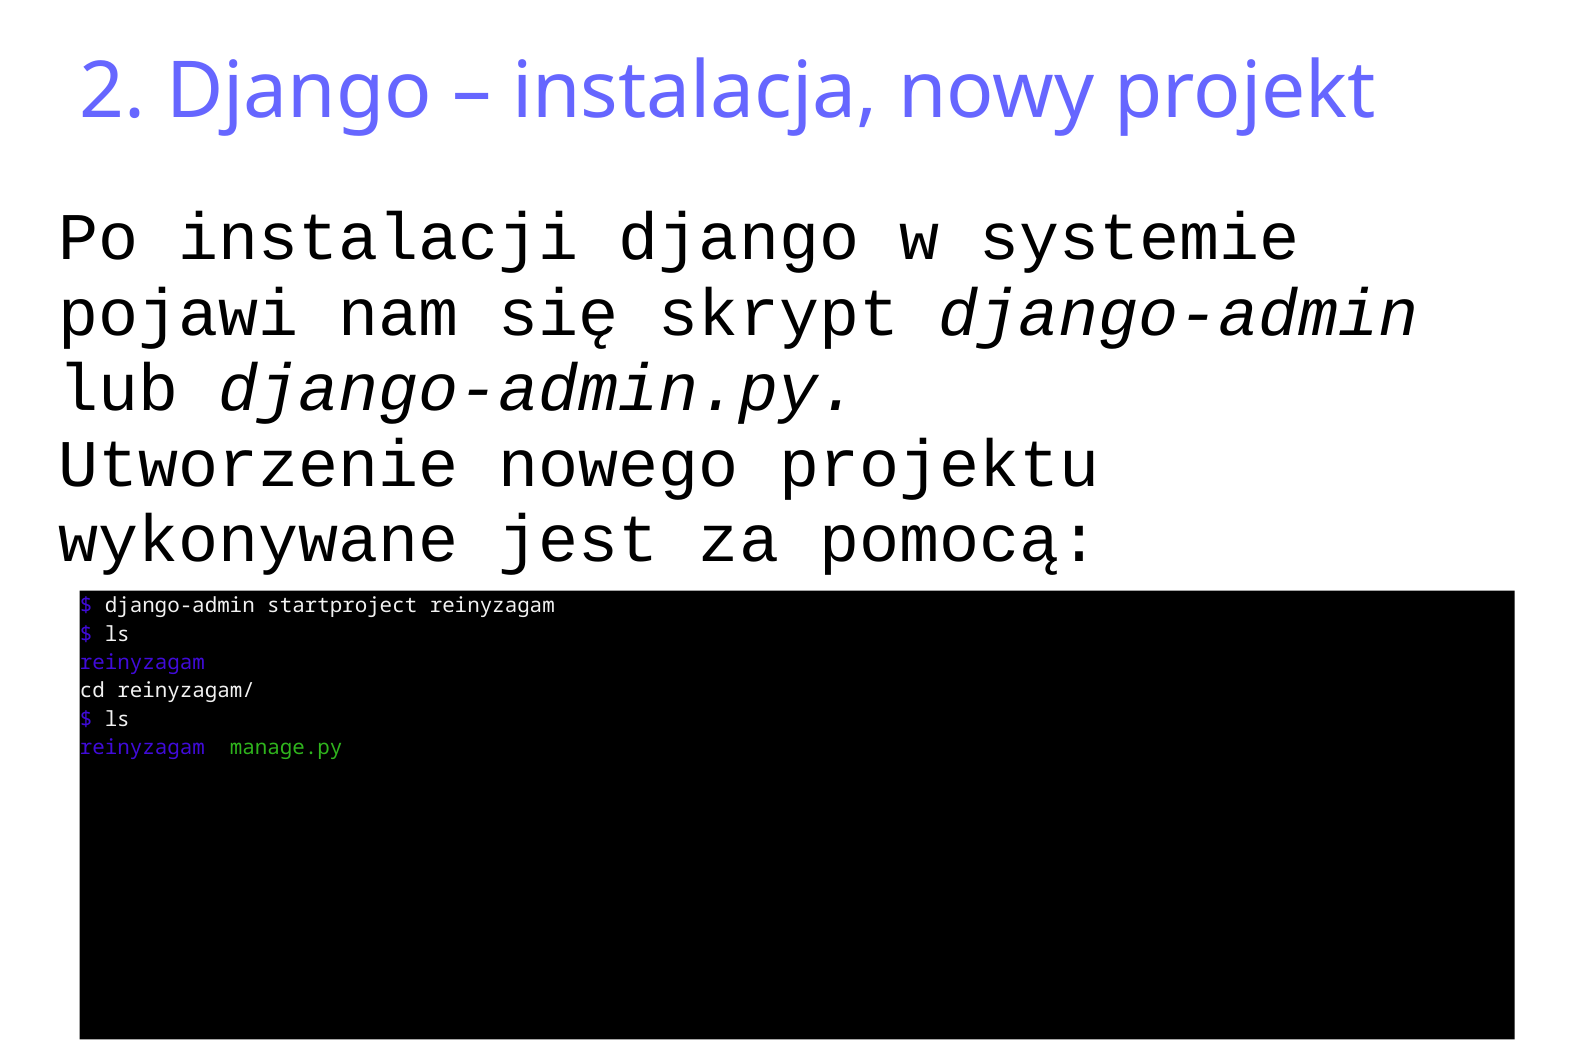

# 2. Django – instalacja, nowy projekt
Po instalacji django w systemie pojawi nam się skrypt django-admin lub django-admin.py.
Utworzenie nowego projektu wykonywane jest za pomocą:
$ django-admin startproject reinyzagam
$ ls
reinyzagam
cd reinyzagam/
$ ls
reinyzagam manage.py